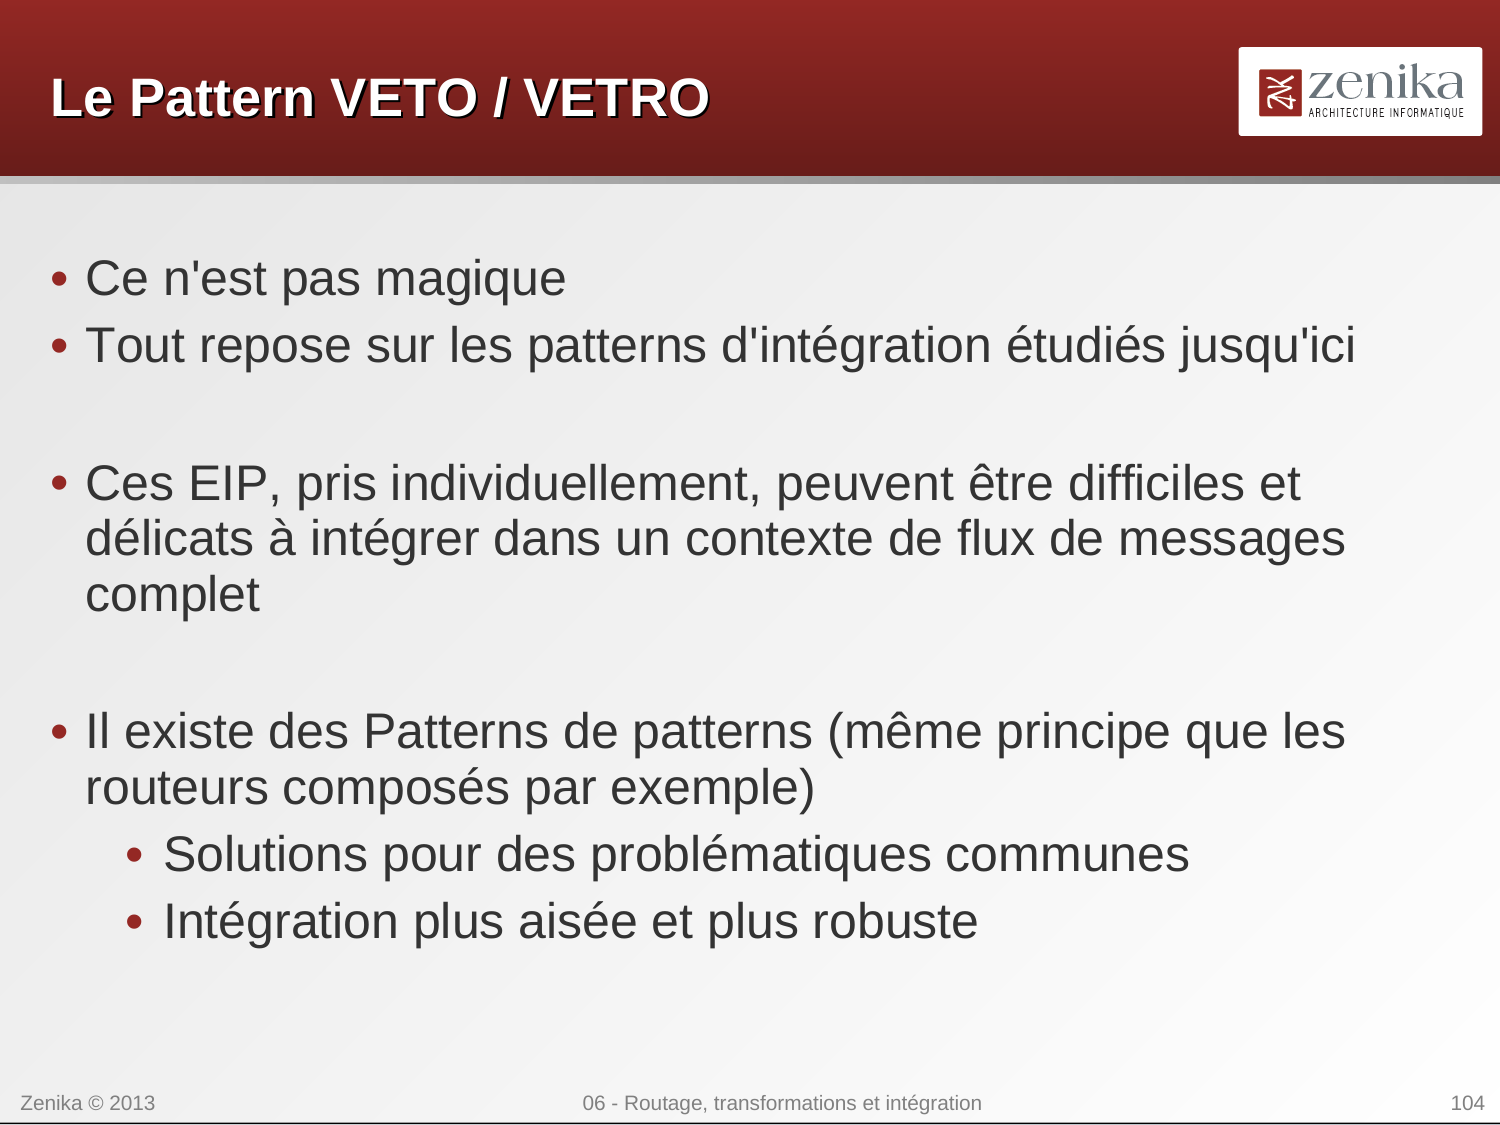

# Le Pattern VETO / VETRO
Ce n'est pas magique
Tout repose sur les patterns d'intégration étudiés jusqu'ici
Ces EIP, pris individuellement, peuvent être difficiles et délicats à intégrer dans un contexte de flux de messages complet
Il existe des Patterns de patterns (même principe que les routeurs composés par exemple)
Solutions pour des problématiques communes
Intégration plus aisée et plus robuste